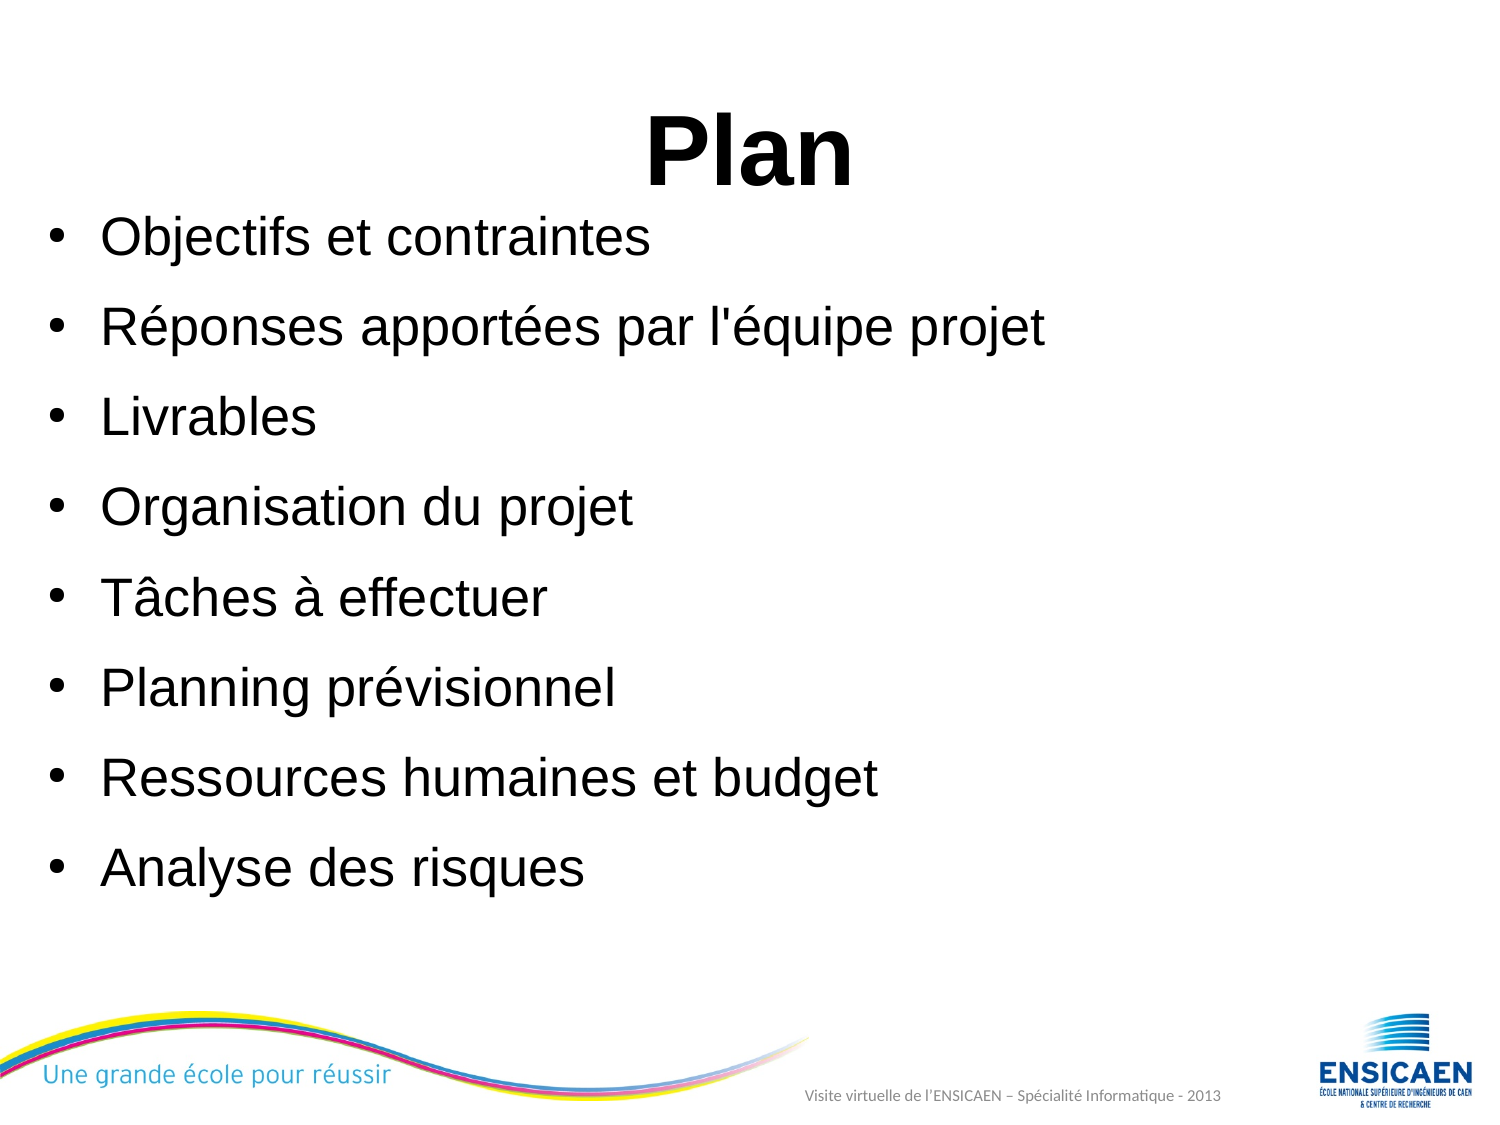

# Plan
Objectifs et contraintes
Réponses apportées par l'équipe projet
Livrables
Organisation du projet
Tâches à effectuer
Planning prévisionnel
Ressources humaines et budget
Analyse des risques